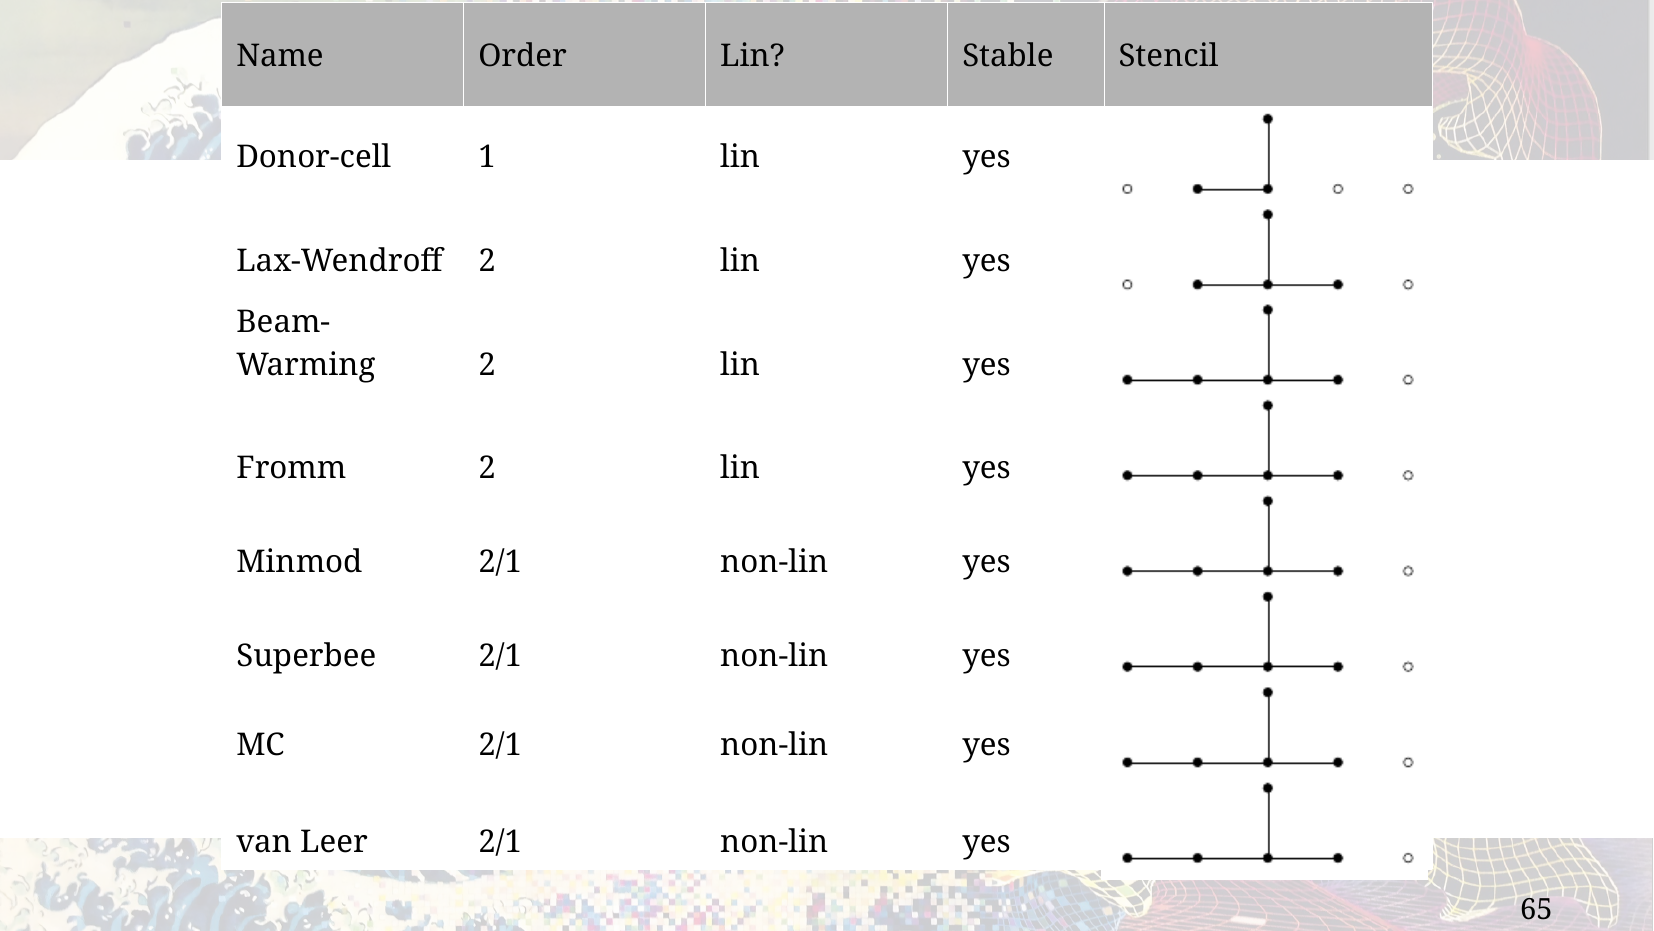

| Name | Order | Lin? | Stable | Stencil |
| --- | --- | --- | --- | --- |
| Donor-cell | 1 | lin | yes | |
| Lax-Wendroff | 2 | lin | yes | |
| Beam-Warming | 2 | lin | yes | |
| Fromm | 2 | lin | yes | |
| Minmod | 2/1 | non-lin | yes | |
| Superbee | 2/1 | non-lin | yes | |
| MC | 2/1 | non-lin | yes | |
| van Leer | 2/1 | non-lin | yes | |
# Flux limiters